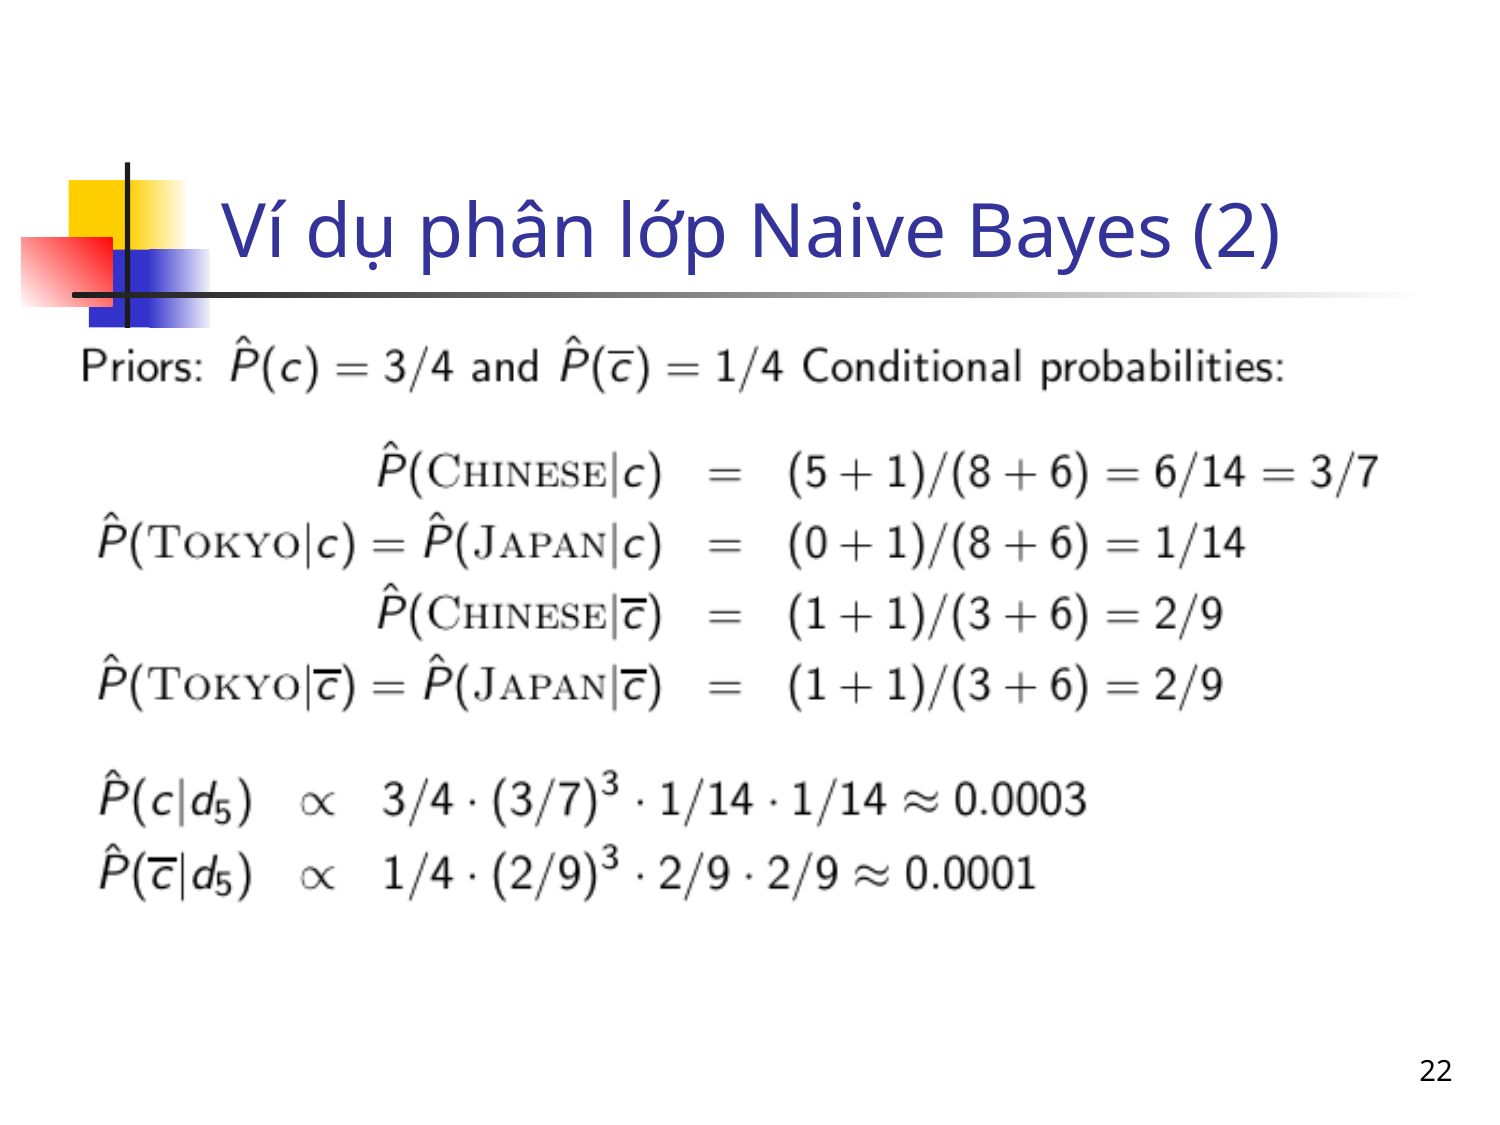

Ví dụ phân lớp Naive Bayes (2)